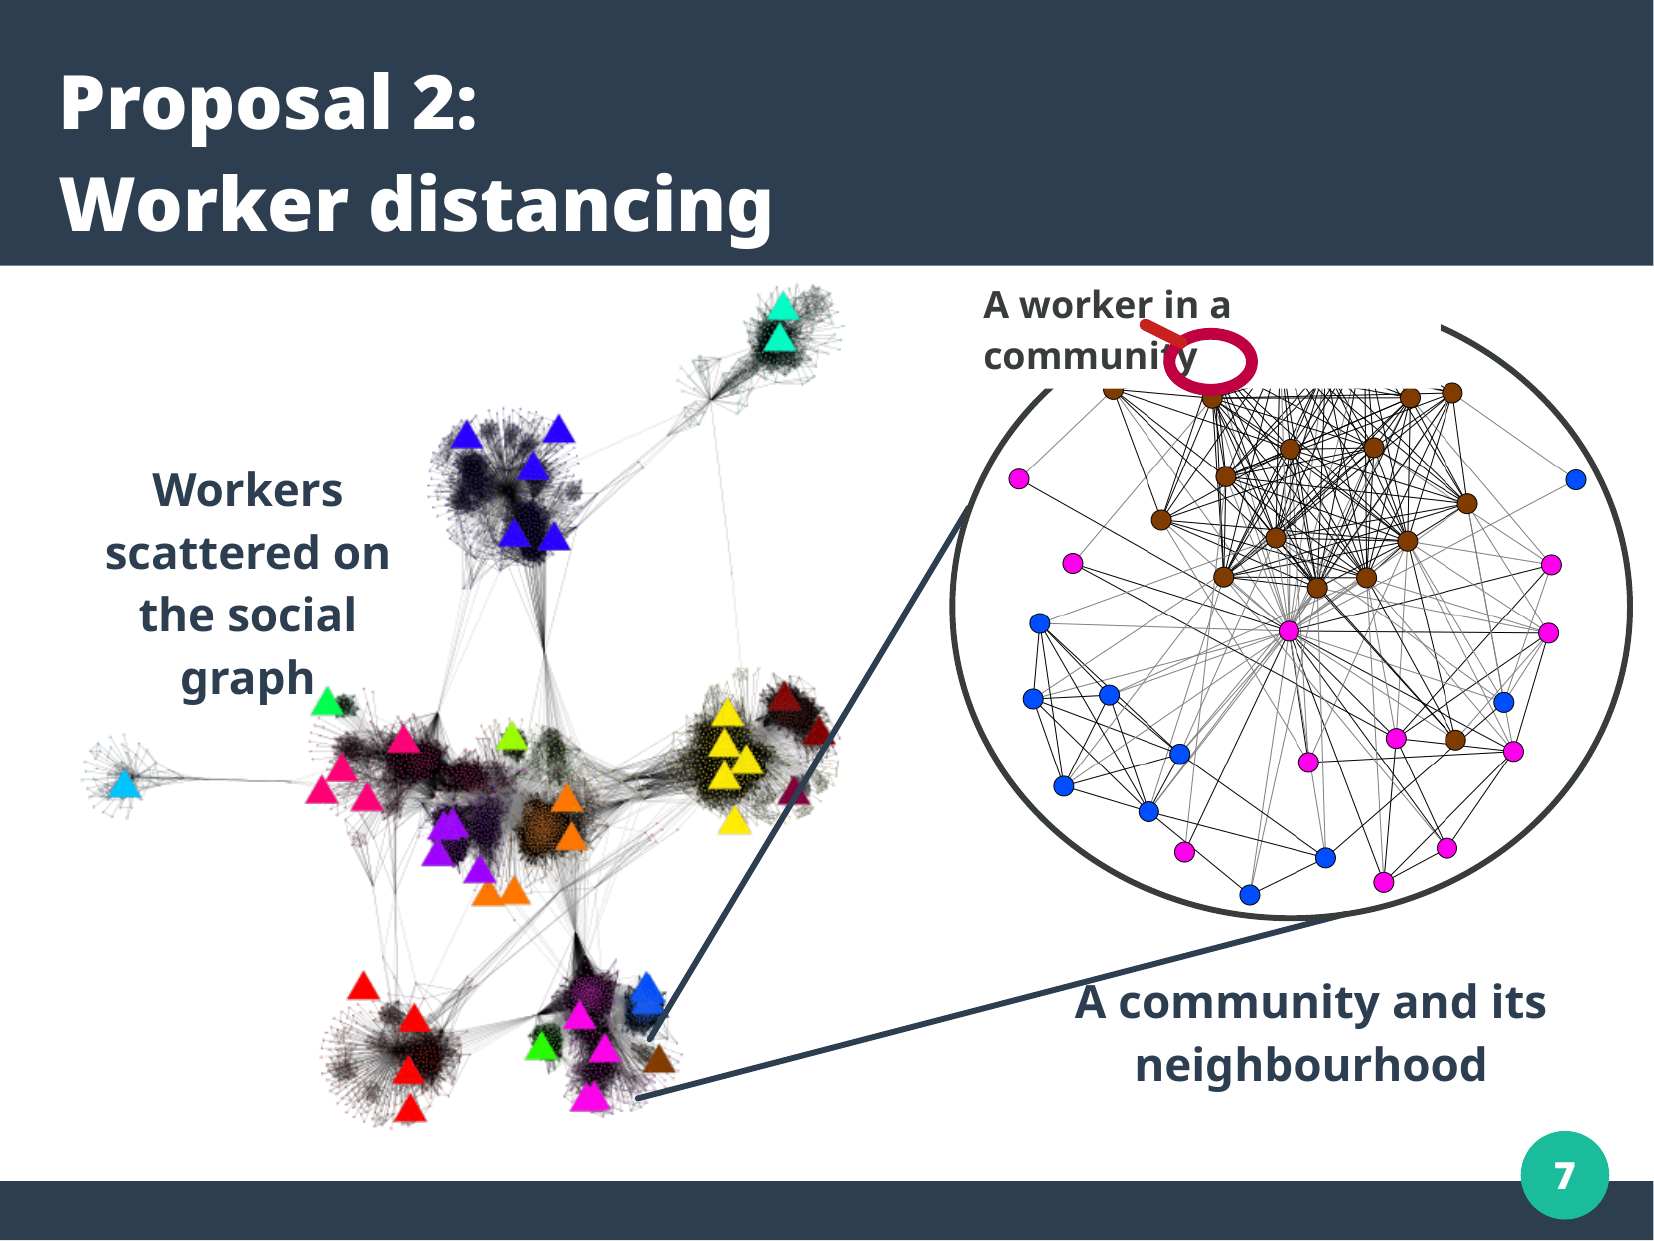

# Proposal 2: Worker distancing
A worker in a community
Workers scattered on the social graph
A community and its neighbourhood
7